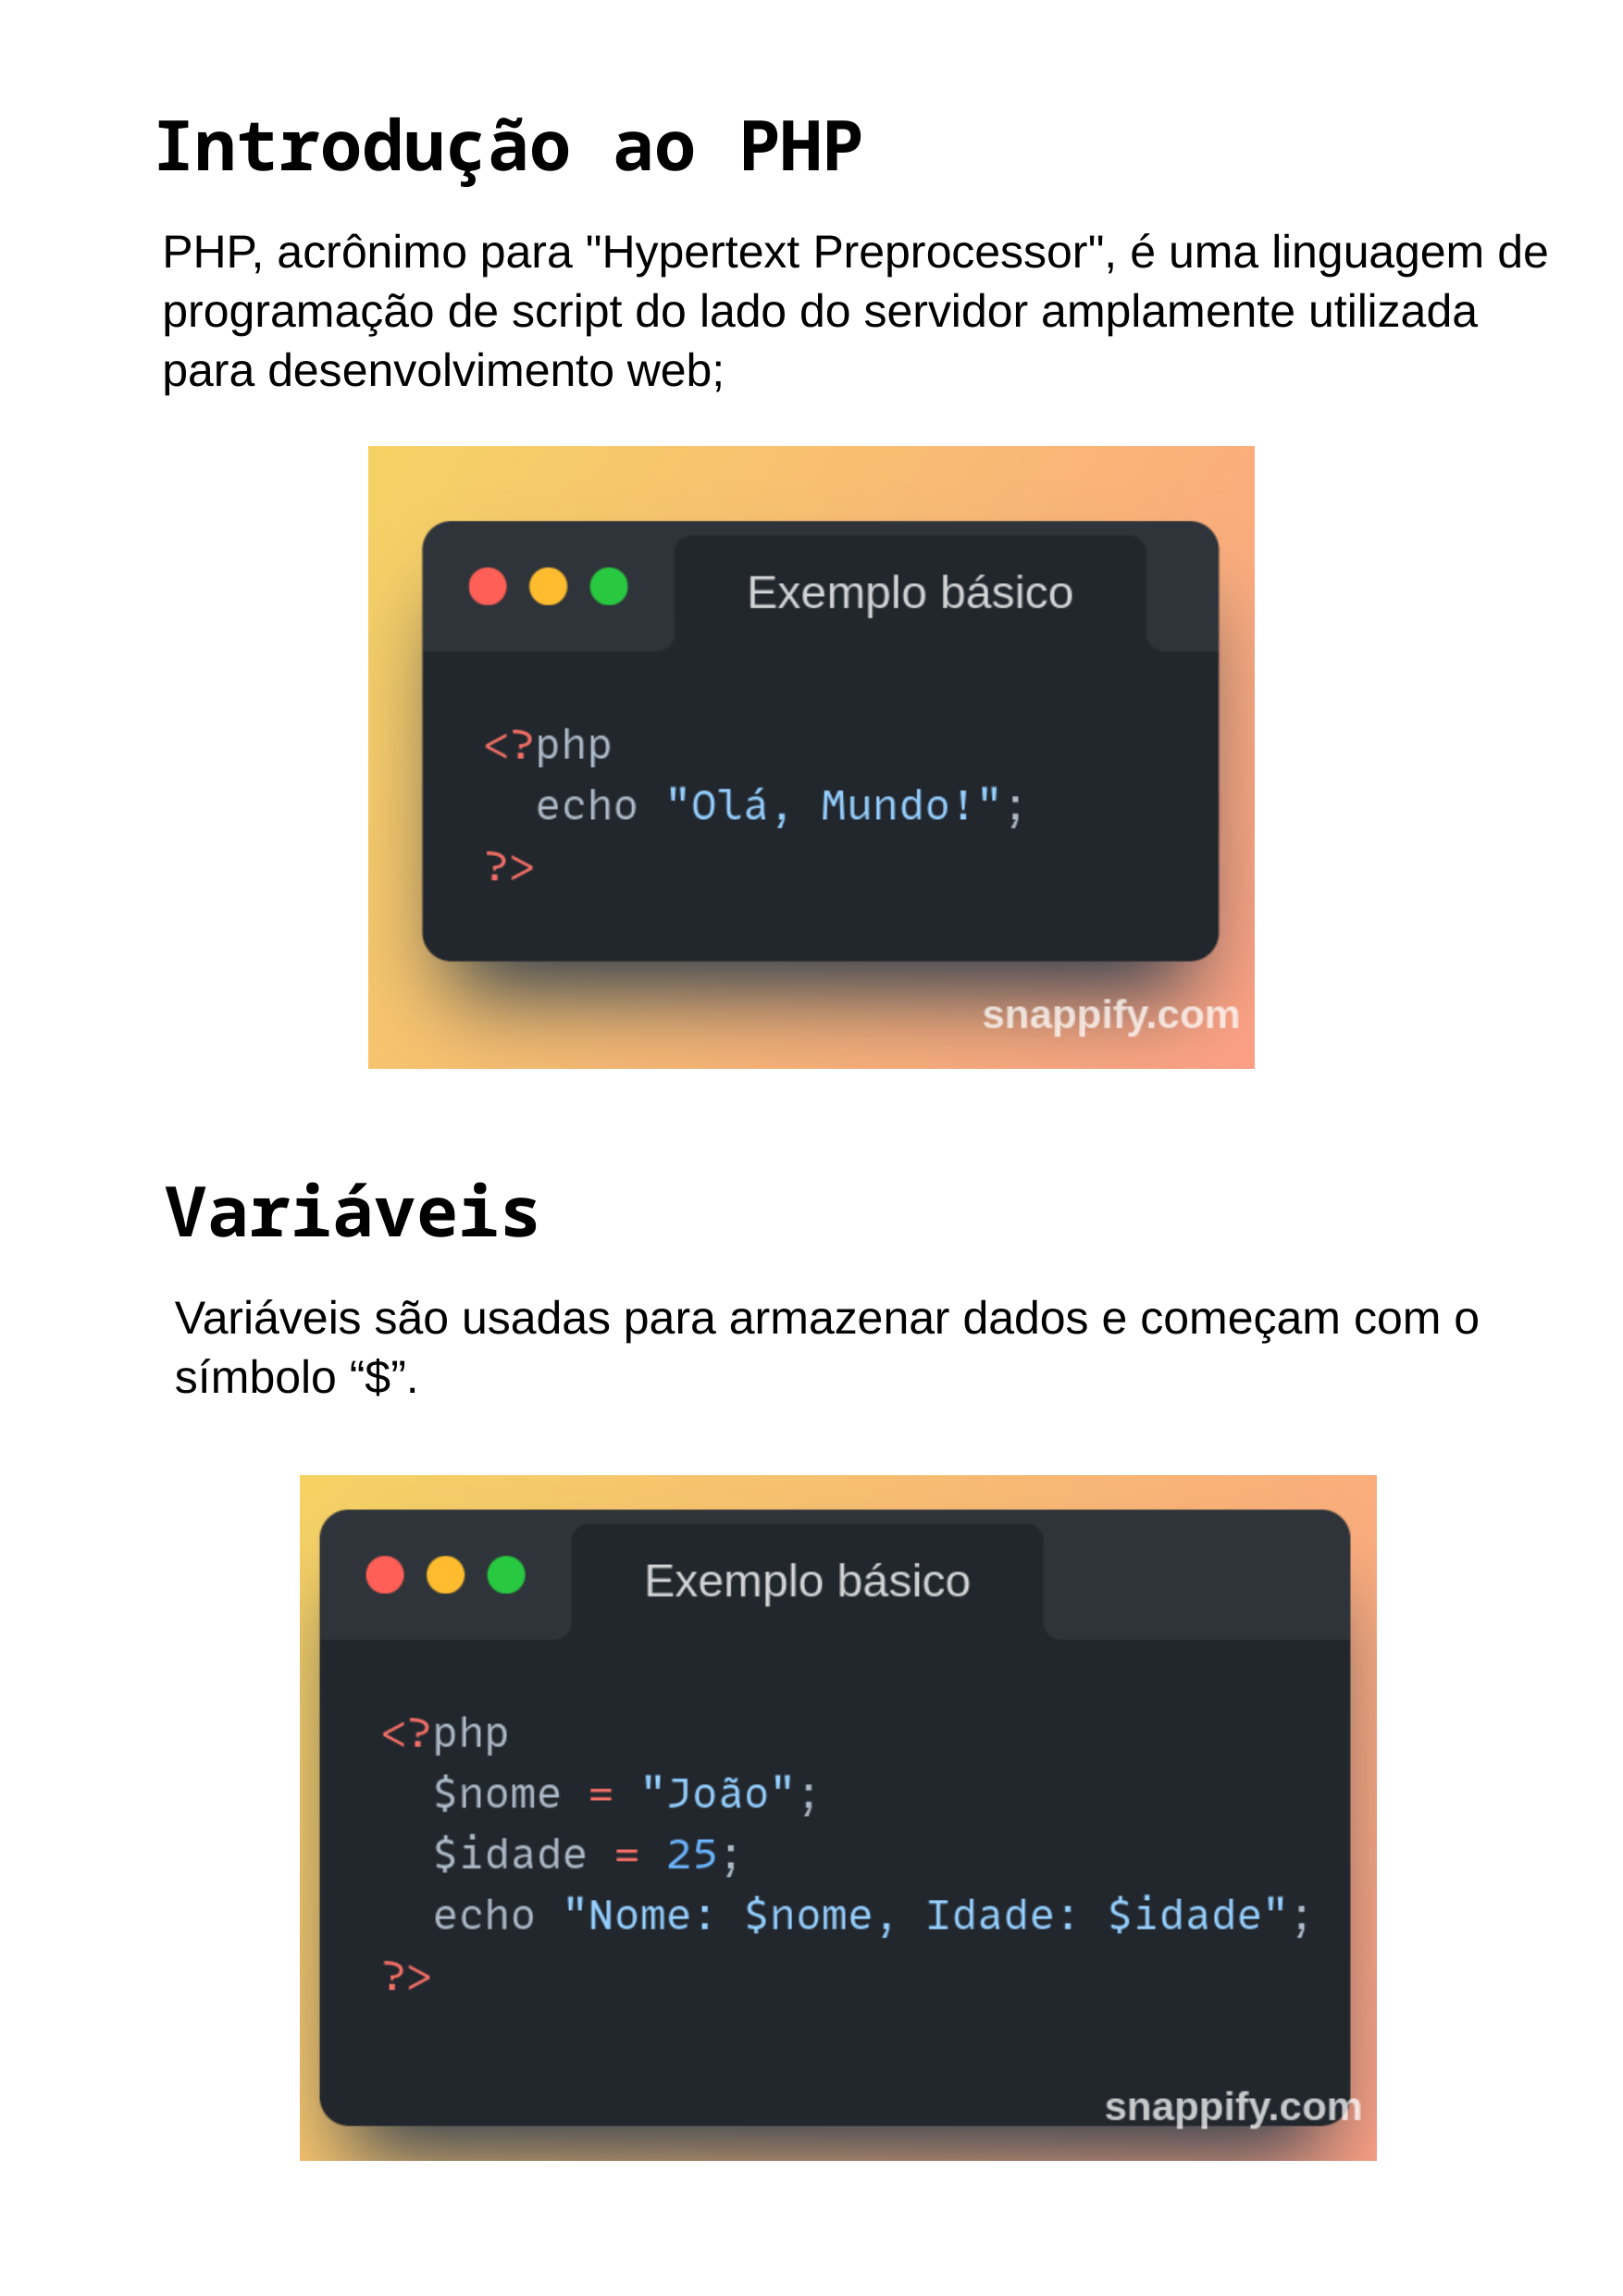

Introdução ao PHP
# PHP, acrônimo para "Hypertext Preprocessor", é uma linguagem de programação de script do lado do servidor amplamente utilizada para desenvolvimento web;
Variáveis
Variáveis são usadas para armazenar dados e começam com o símbolo “$”.